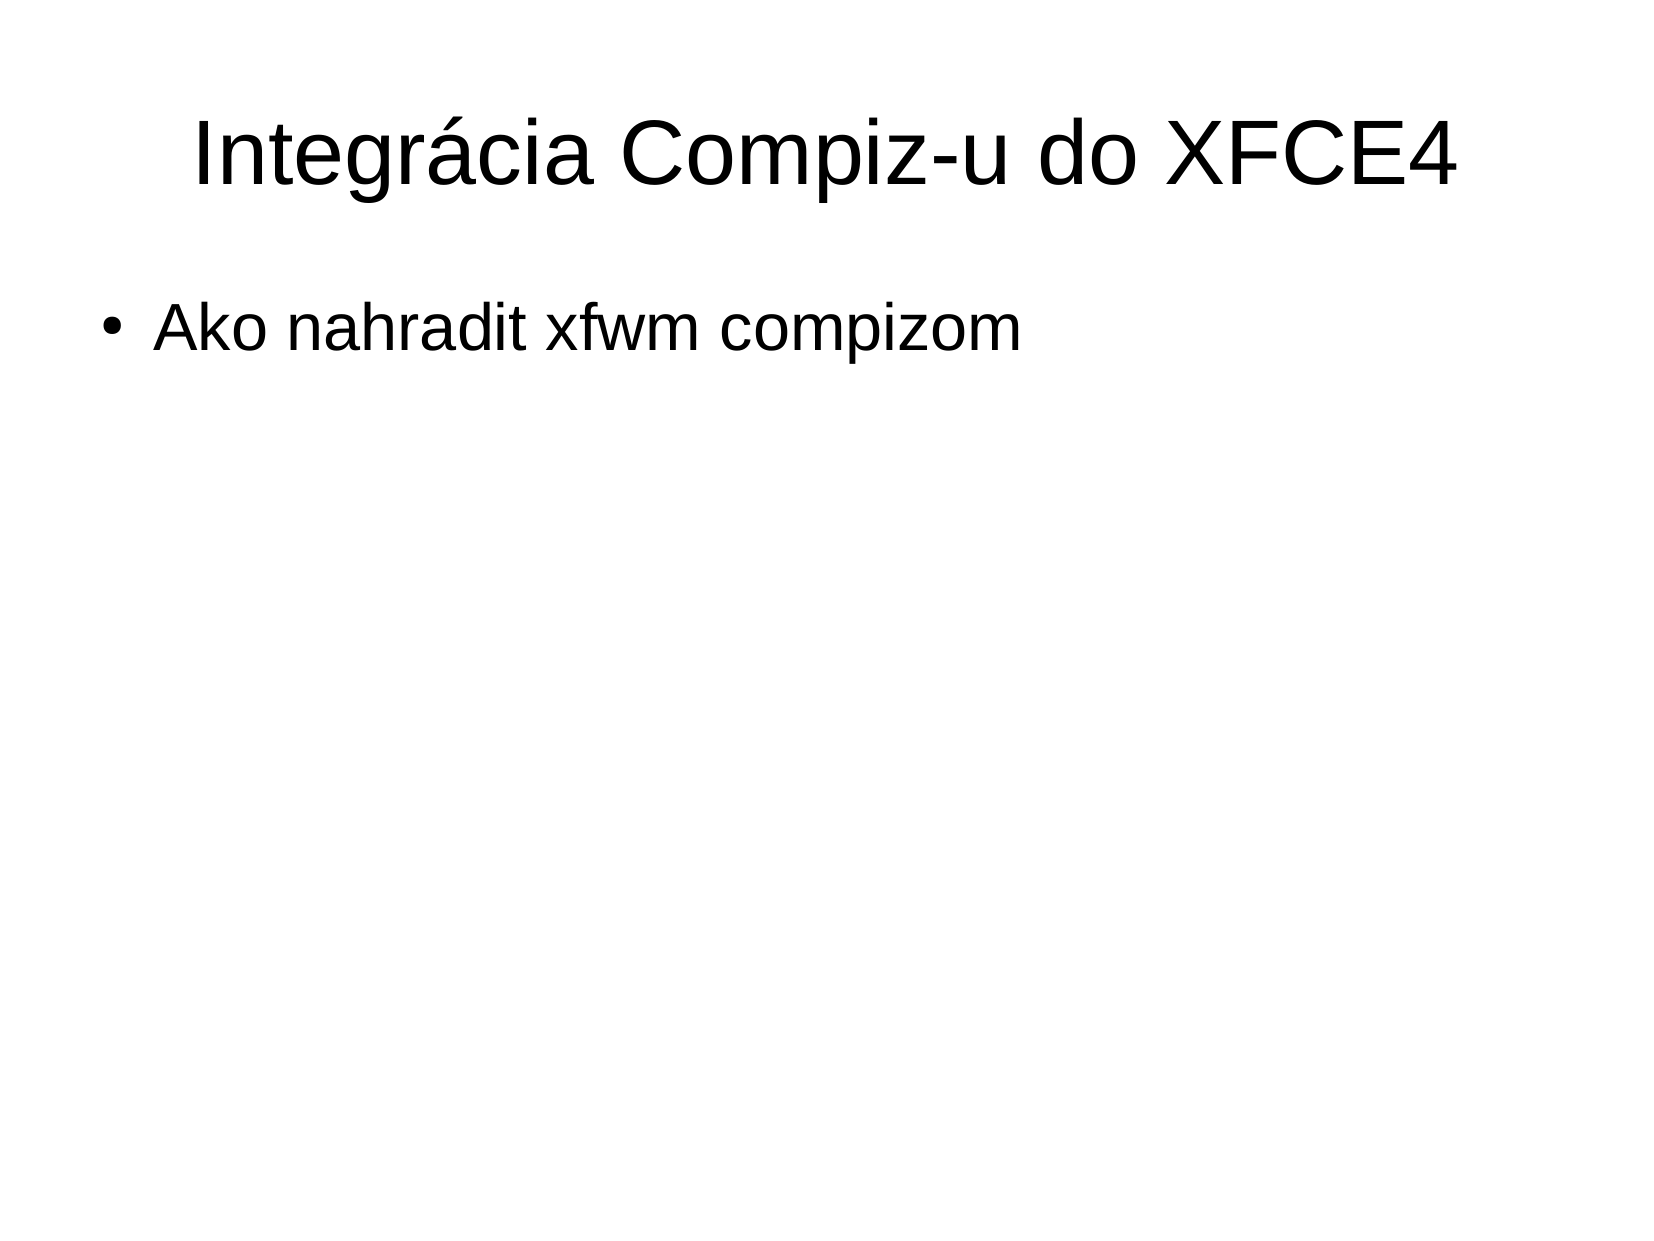

# Integrácia Compiz-u do XFCE4
Ako nahradit xfwm compizom